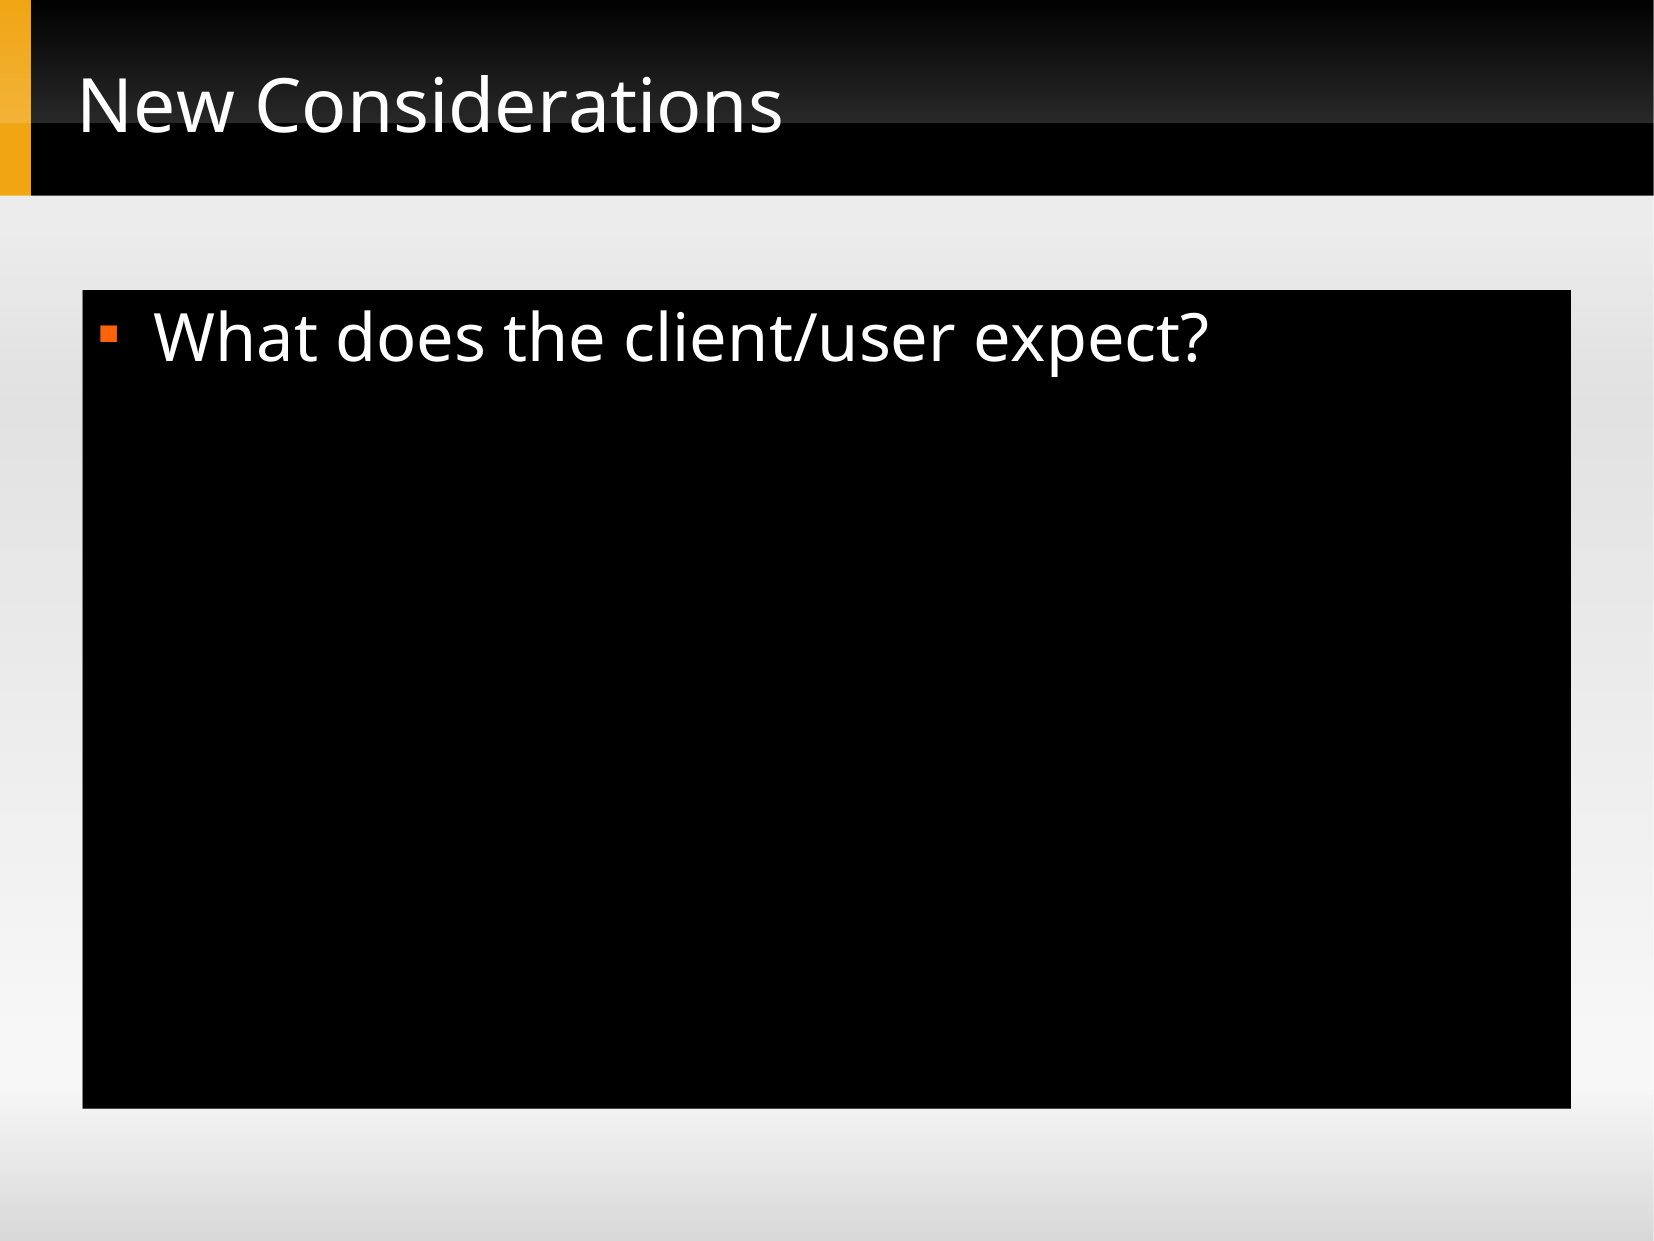

# New Considerations
What does the client/user expect?